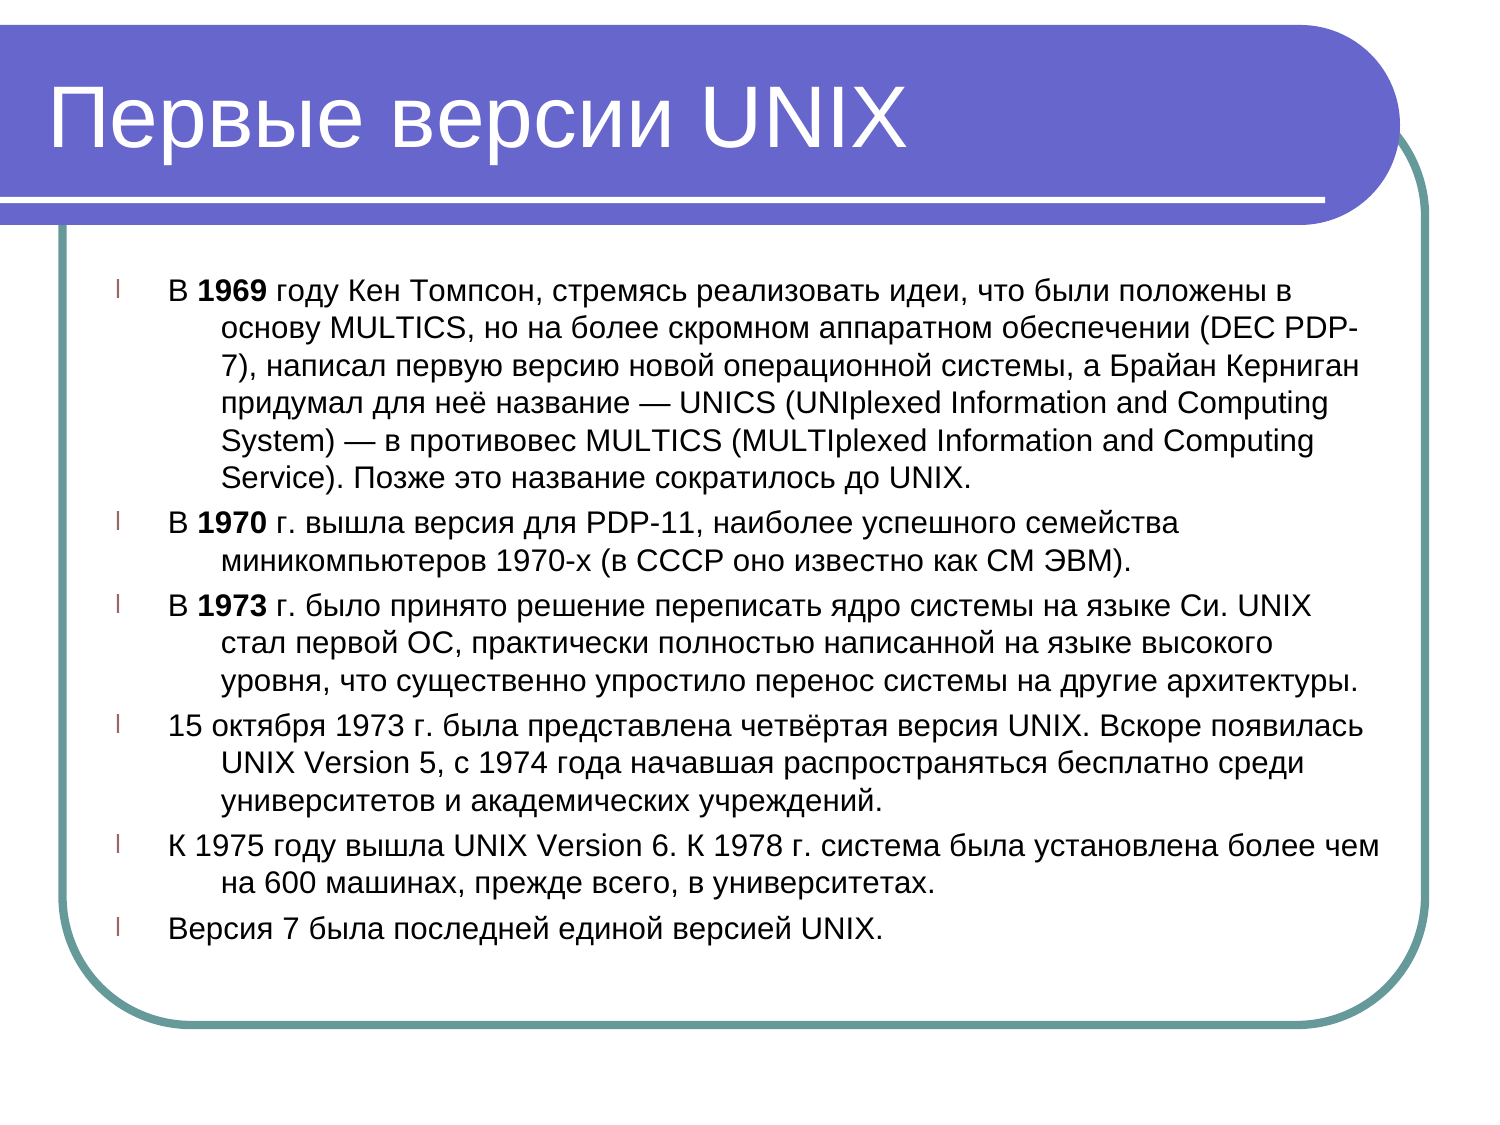

# Первые версии UNIX
В 1969 году Кен Томпсон, стремясь реализовать идеи, что были положены в основу MULTICS, но на более скромном аппаратном обеспечении (DEC PDP-7), написал первую версию новой операционной системы, а Брайан Керниган придумал для неё название — UNICS (UNIplexed Information and Computing System) — в противовес MULTICS (MULTIplexed Information and Computing Service). Позже это название сократилось до UNIX.
В 1970 г. вышла версия для PDP-11, наиболее успешного семейства миникомпьютеров 1970-х (в СССР оно известно как СМ ЭВМ).
В 1973 г. было принято решение переписать ядро системы на языке Си. UNIX стал первой ОС, практически полностью написанной на языке высокого уровня, что существенно упростило перенос системы на другие архитектуры.
15 октября 1973 г. была представлена четвёртая версия UNIX. Вскоре появилась UNIX Version 5, с 1974 года начавшая распространяться бесплатно среди университетов и академических учреждений.
К 1975 году вышла UNIX Version 6. К 1978 г. система была установлена более чем на 600 машинах, прежде всего, в университетах.
Версия 7 была последней единой версией UNIX.